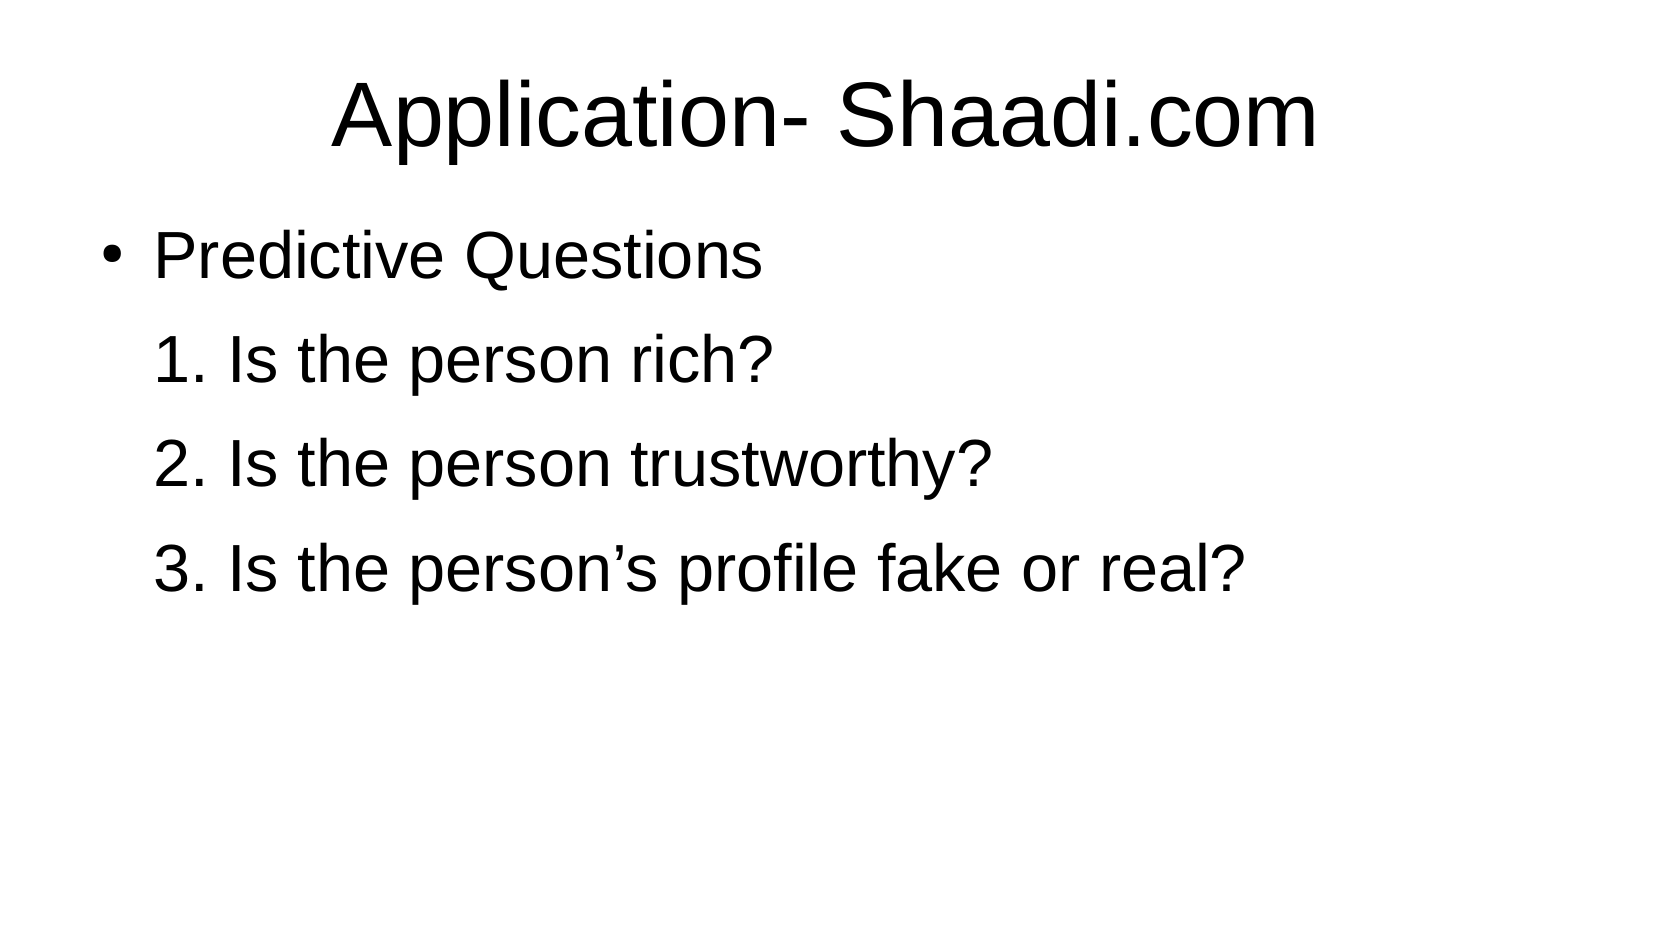

# Application- Shaadi.com
Predictive Questions
1. Is the person rich?
2. Is the person trustworthy?
3. Is the person’s profile fake or real?